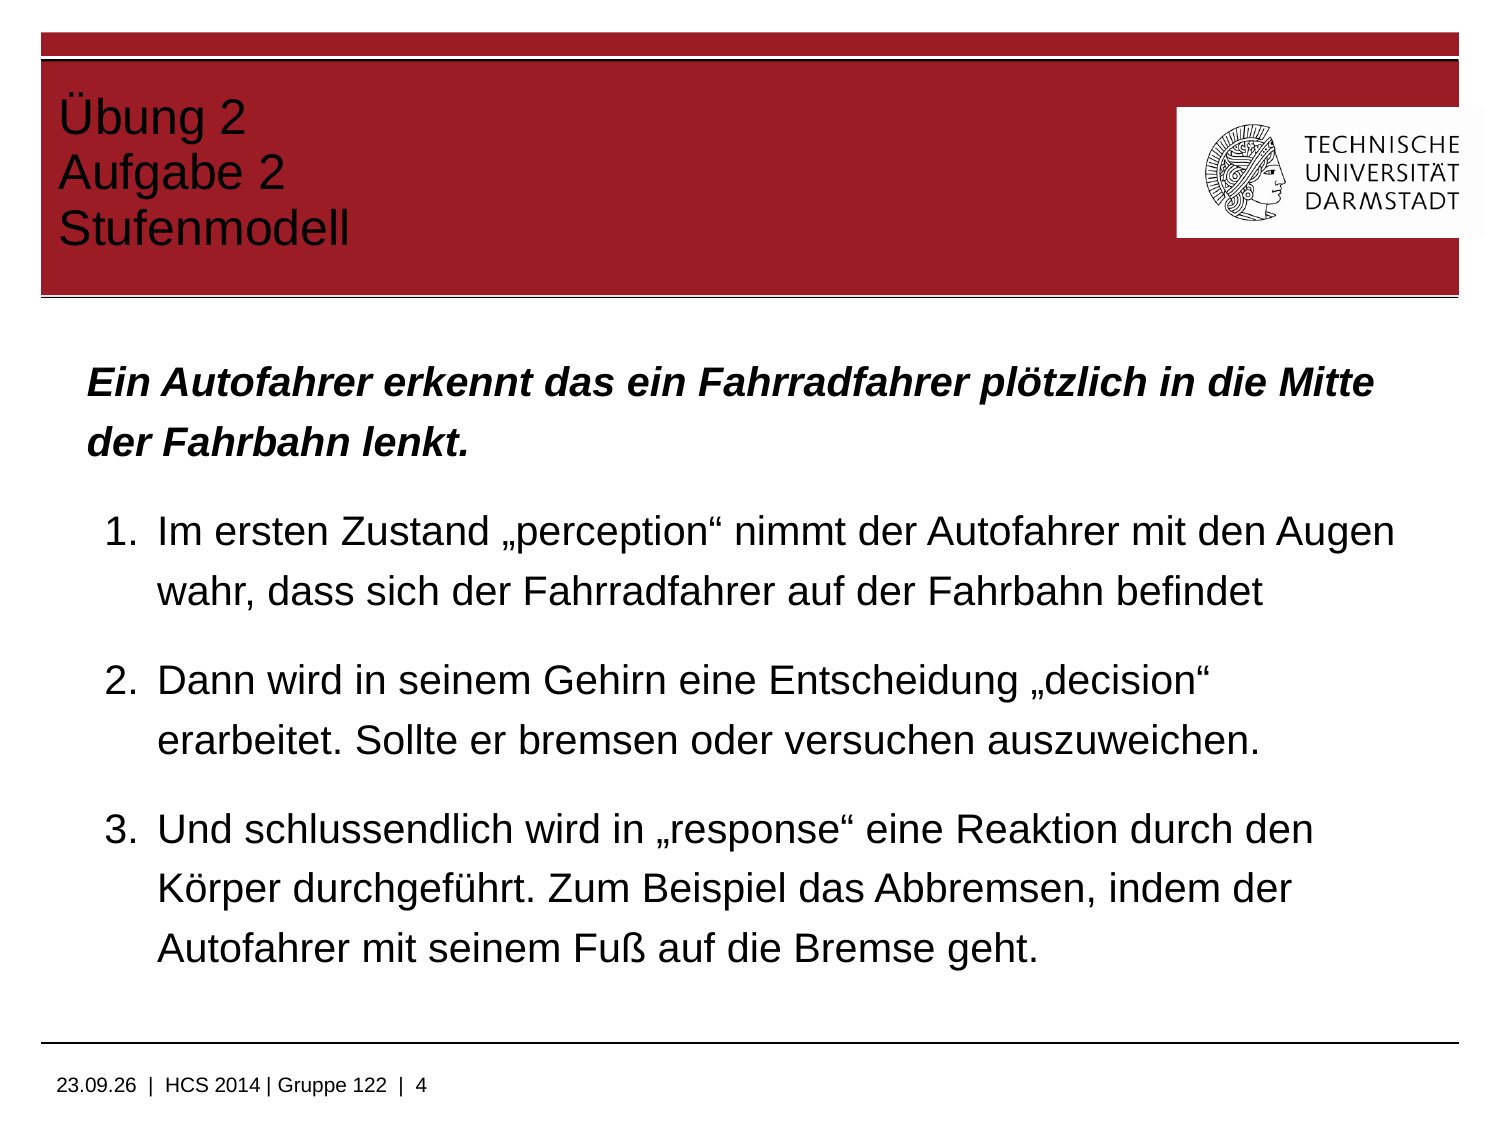

# Übung 2 Aufgabe 2 Stufenmodell
Ein Autofahrer erkennt das ein Fahrradfahrer plötzlich in die Mitte der Fahrbahn lenkt.
Im ersten Zustand „perception“ nimmt der Autofahrer mit den Augen wahr, dass sich der Fahrradfahrer auf der Fahrbahn befindet
Dann wird in seinem Gehirn eine Entscheidung „decision“ erarbeitet. Sollte er bremsen oder versuchen auszuweichen.
Und schlussendlich wird in „response“ eine Reaktion durch den Körper durchgeführt. Zum Beispiel das Abbremsen, indem der Autofahrer mit seinem Fuß auf die Bremse geht.